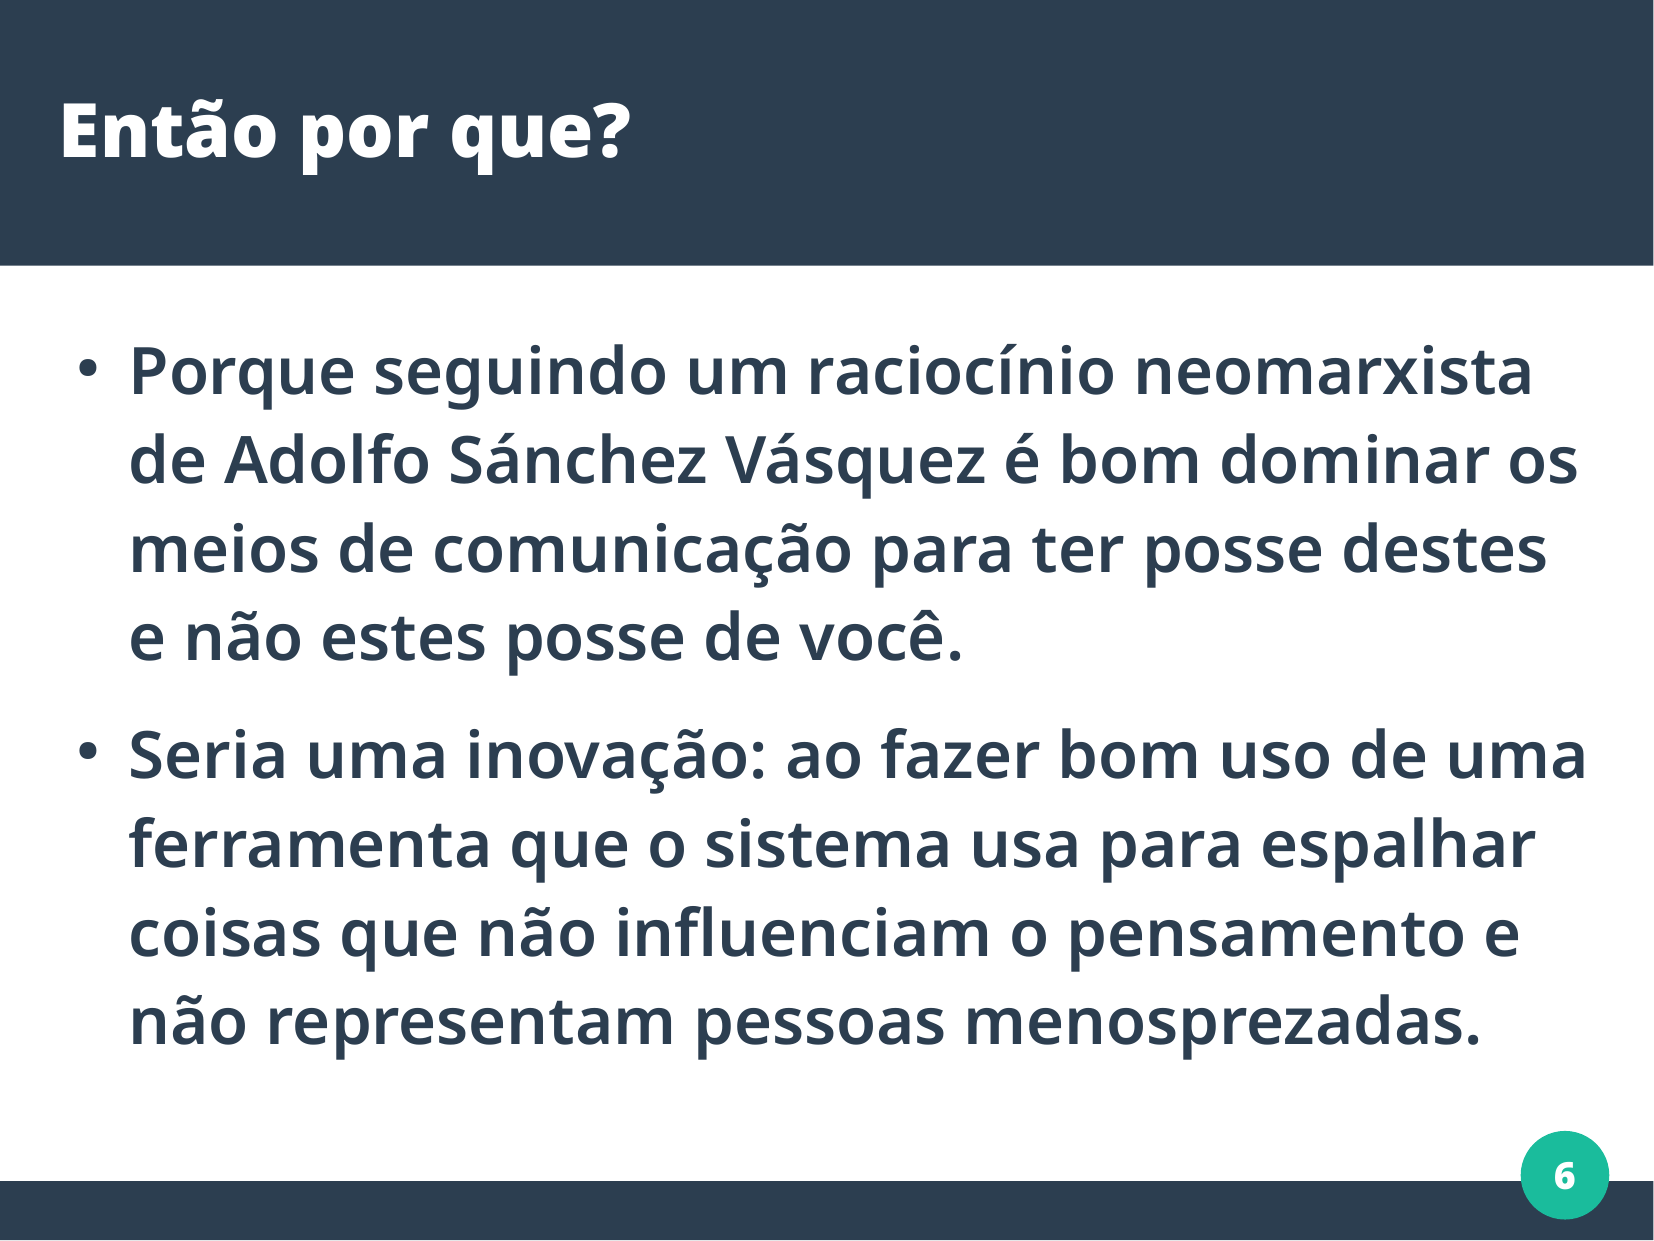

# Então por que?
Porque seguindo um raciocínio neomarxista de Adolfo Sánchez Vásquez é bom dominar os meios de comunicação para ter posse destes e não estes posse de você.
Seria uma inovação: ao fazer bom uso de uma ferramenta que o sistema usa para espalhar coisas que não influenciam o pensamento e não representam pessoas menosprezadas.
6